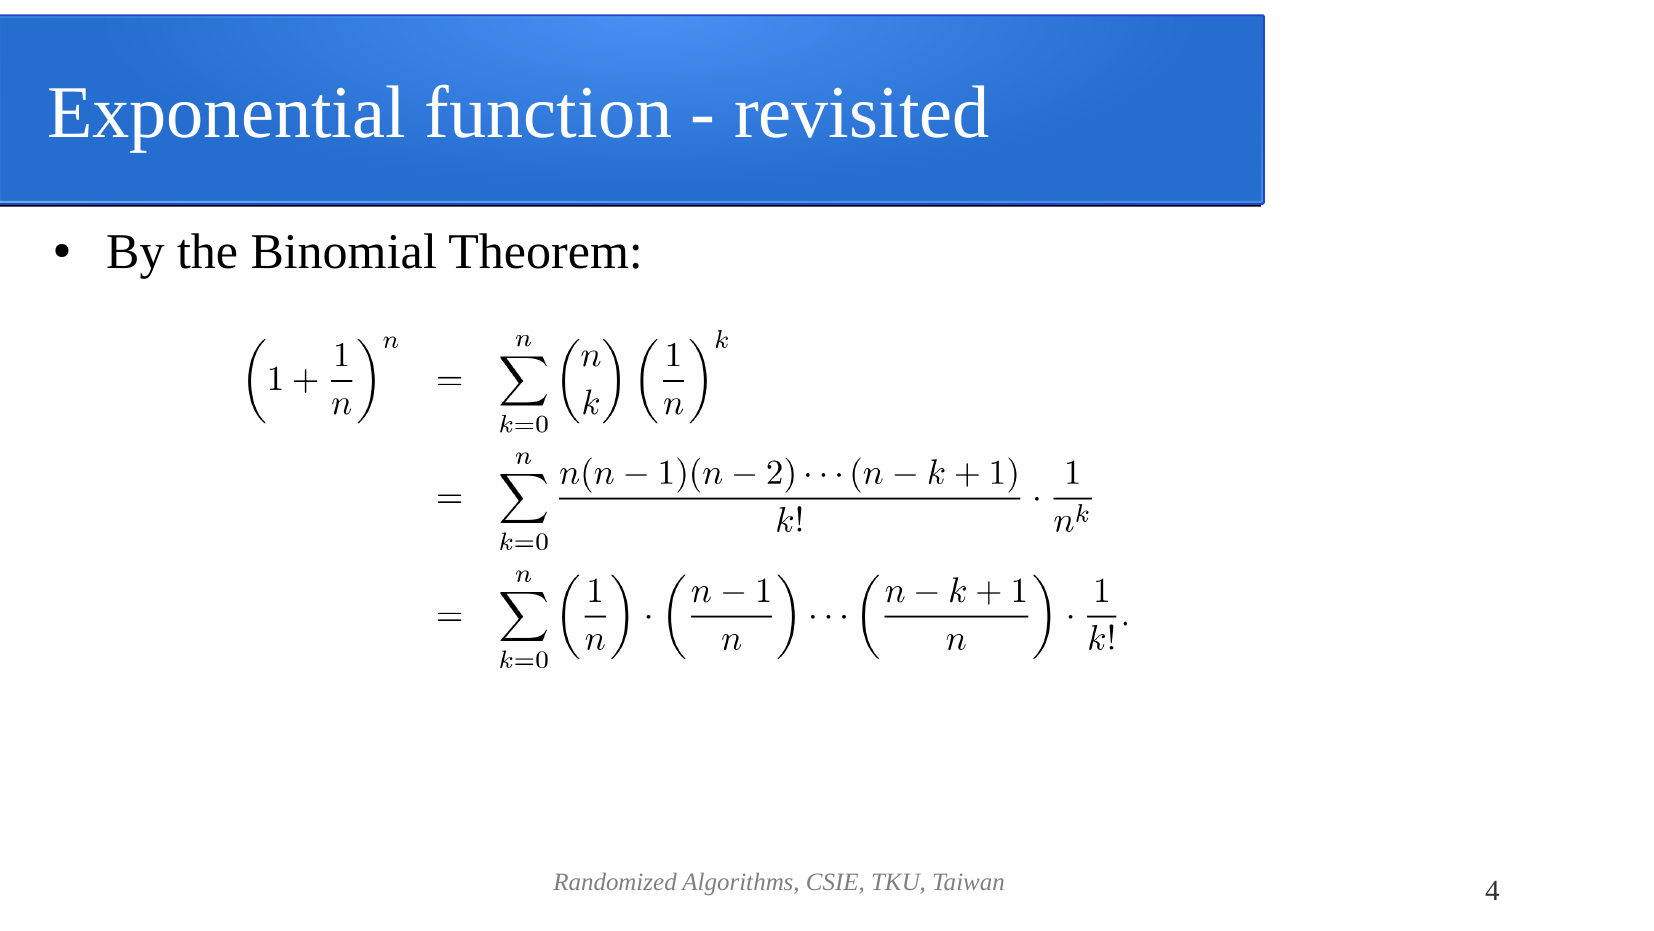

# Exponential function - revisited
By the Binomial Theorem:
Randomized Algorithms, CSIE, TKU, Taiwan
4